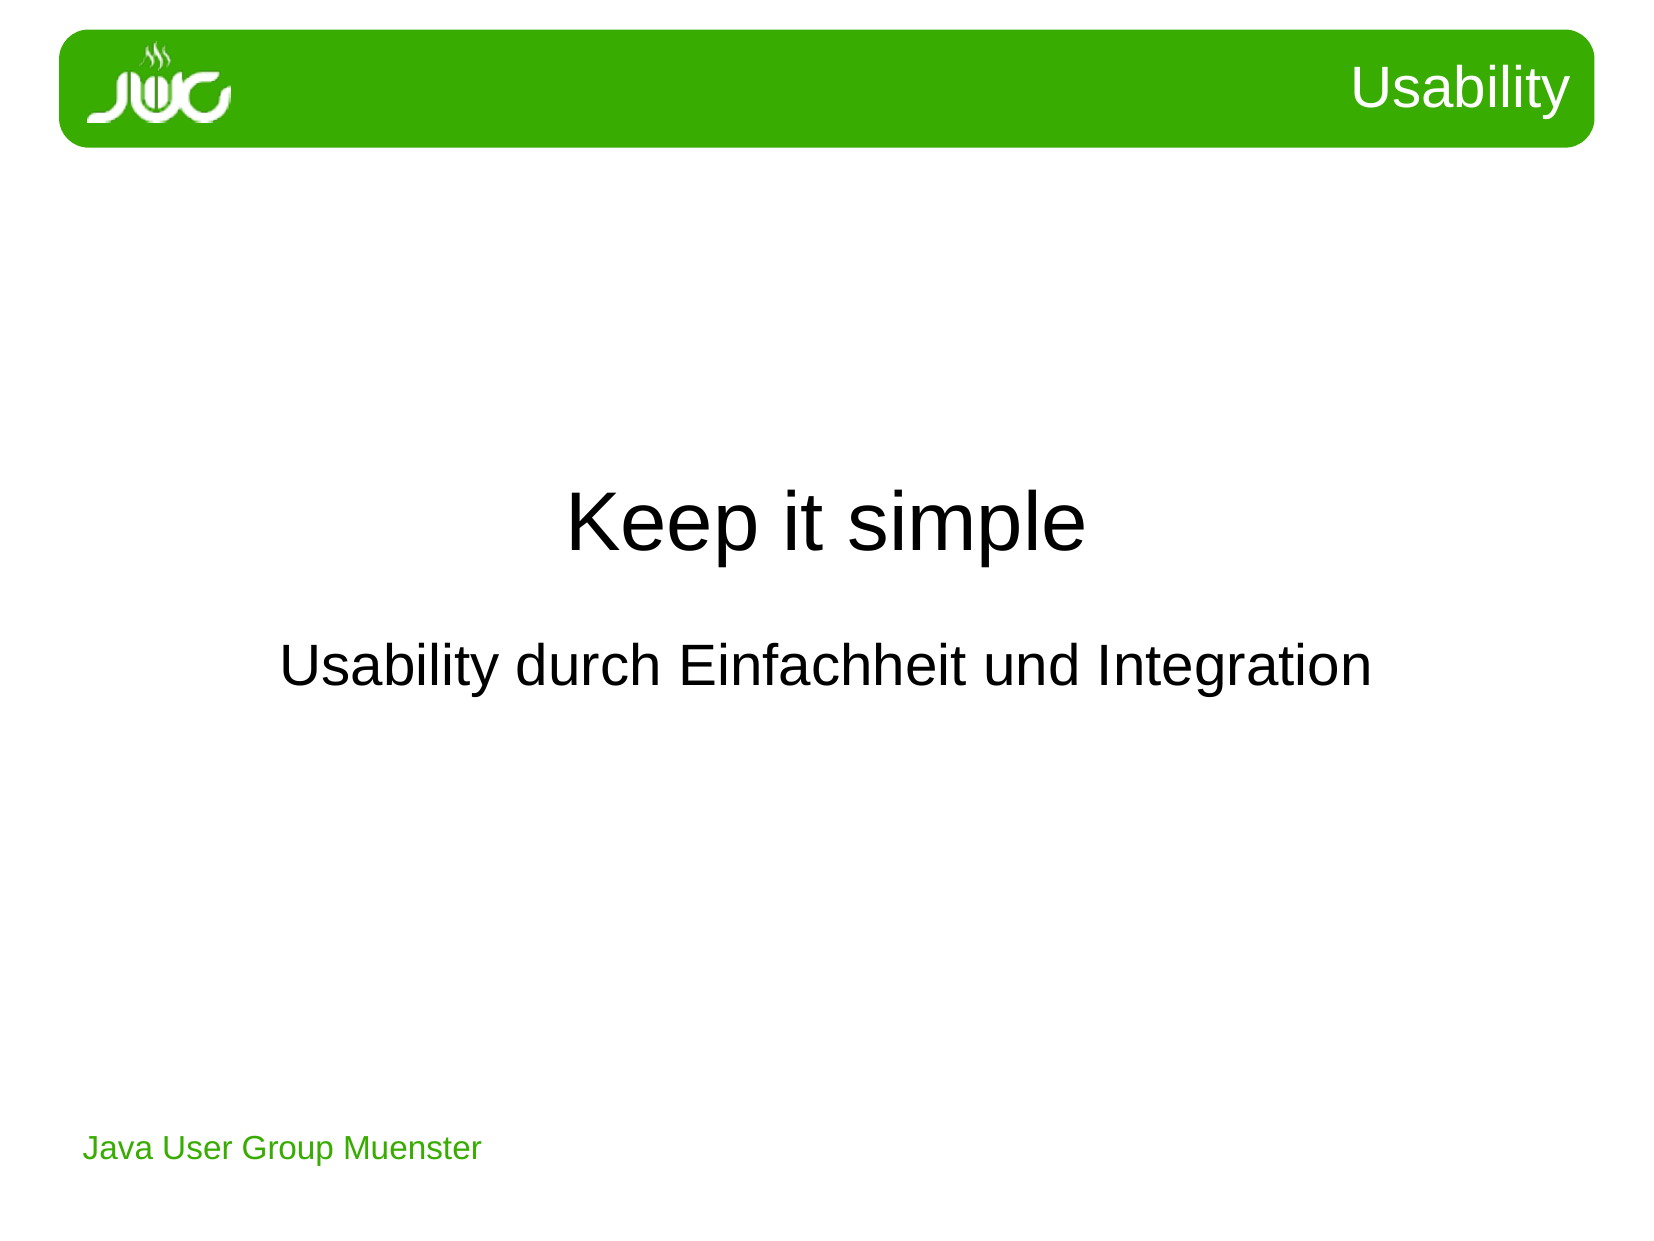

# Usability
Keep it simple
Usability durch Einfachheit und Integration